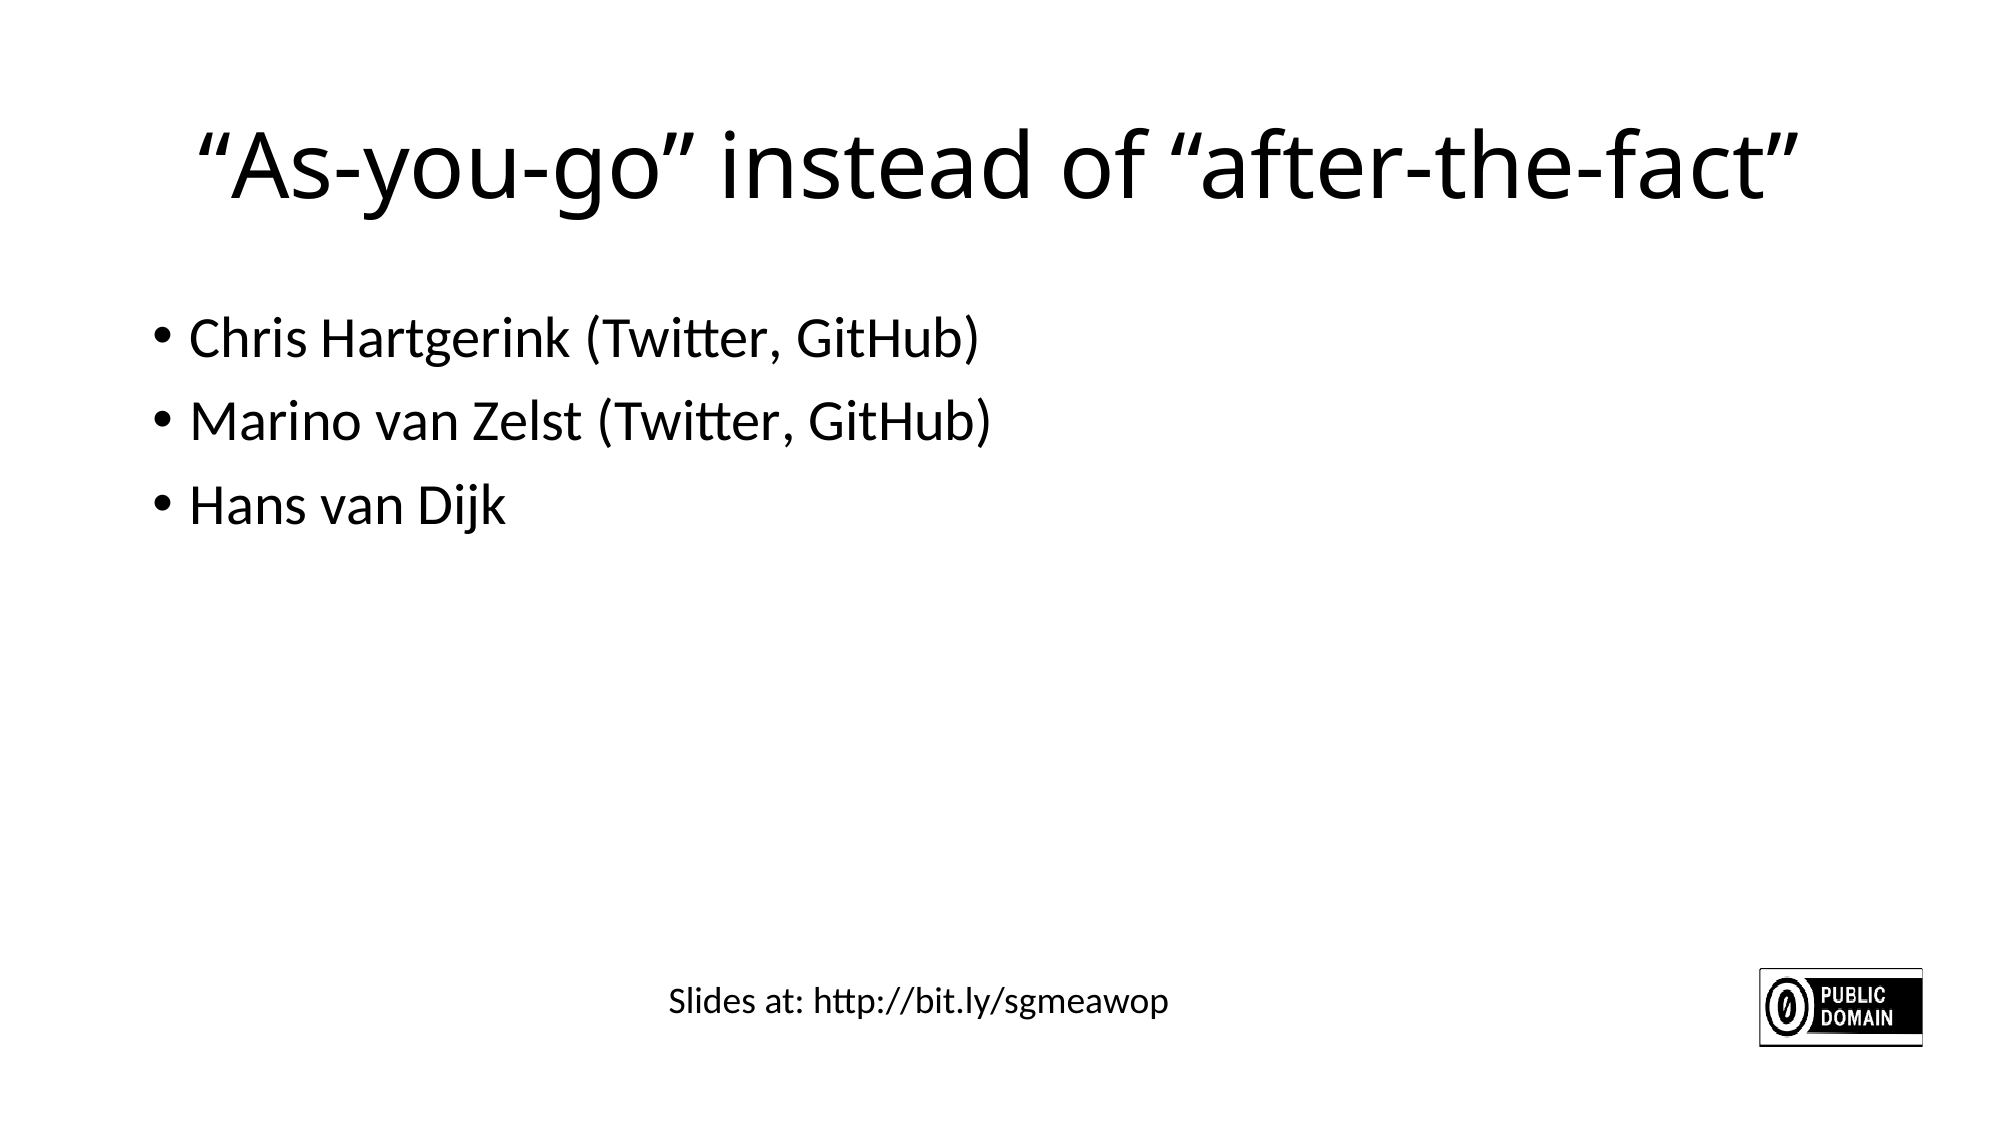

# “As-you-go” instead of “after-the-fact”
Chris Hartgerink (Twitter, GitHub)
Marino van Zelst (Twitter, GitHub)
Hans van Dijk
Slides at: http://bit.ly/sgmeawop